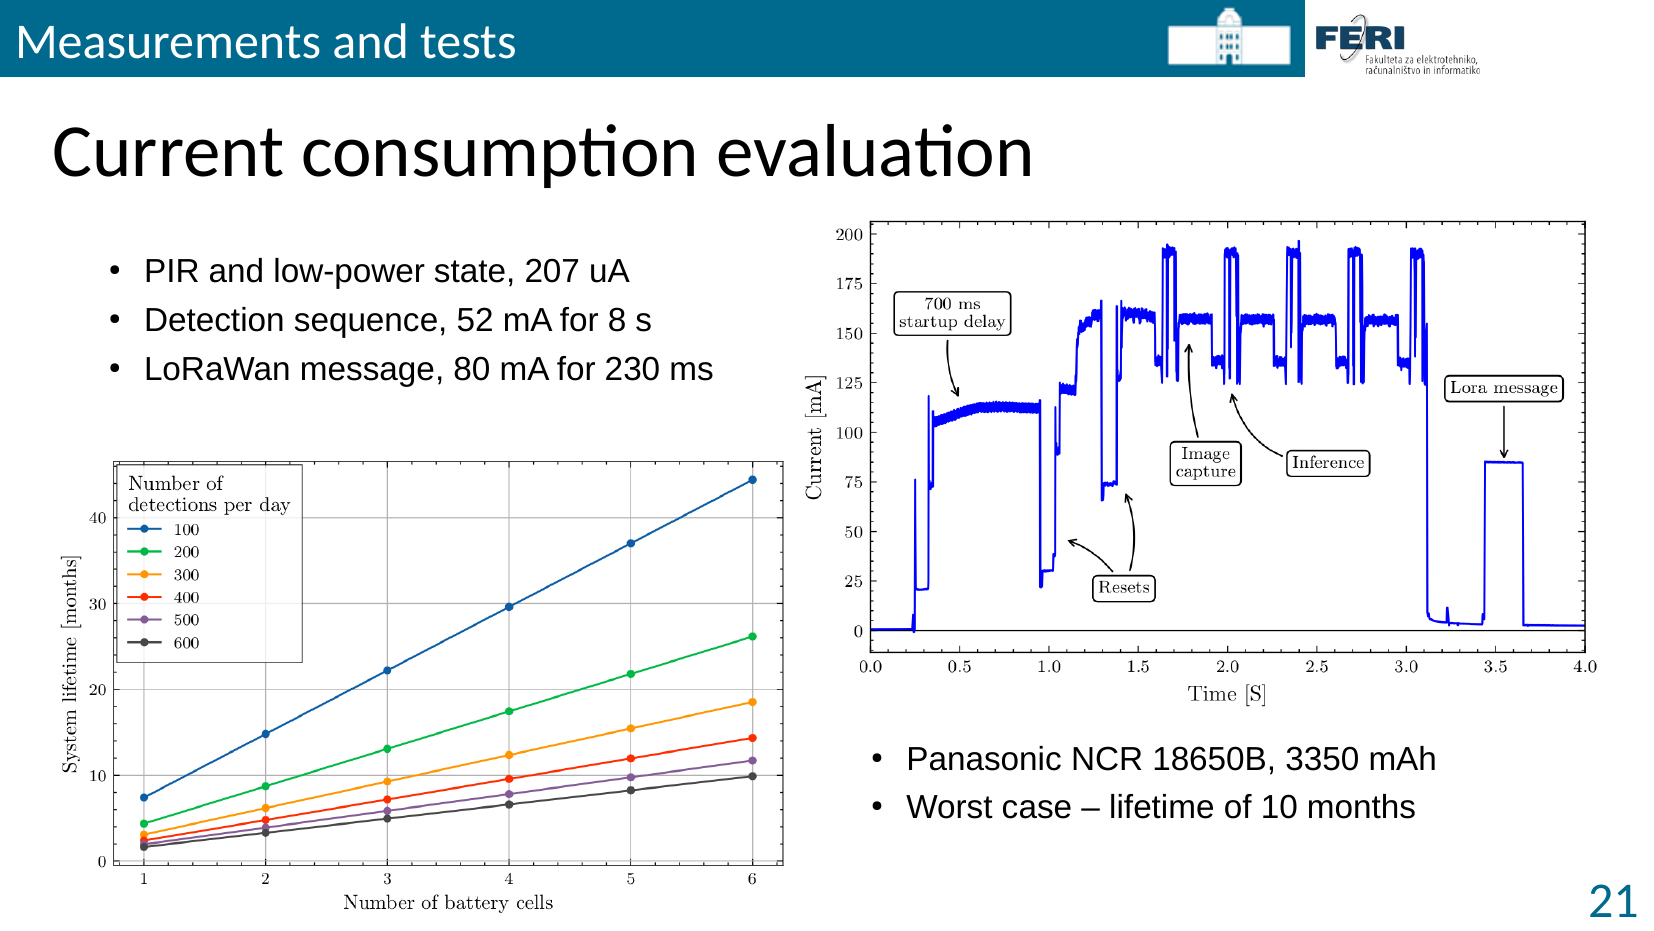

Measurements and tests
# Current consumption evaluation
PIR and low-power state, 207 uA
Detection sequence, 52 mA for 8 s
LoRaWan message, 80 mA for 230 ms
Panasonic NCR 18650B, 3350 mAh
Worst case – lifetime of 10 months